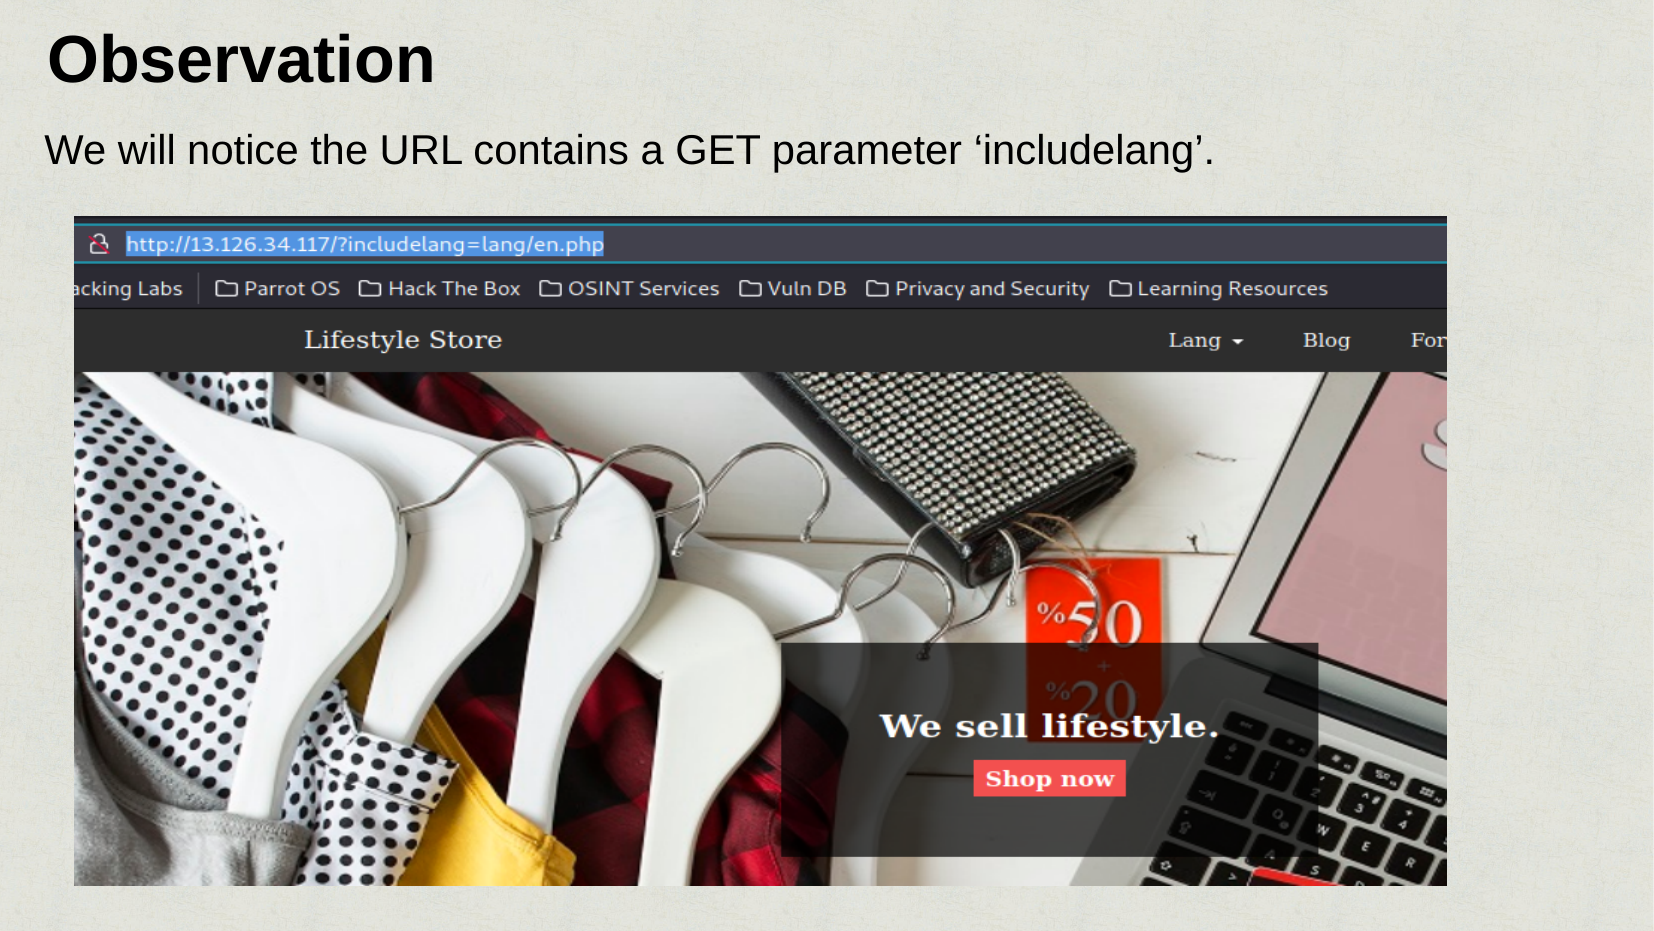

# Observation
We will notice the URL contains a GET parameter ‘includelang’.